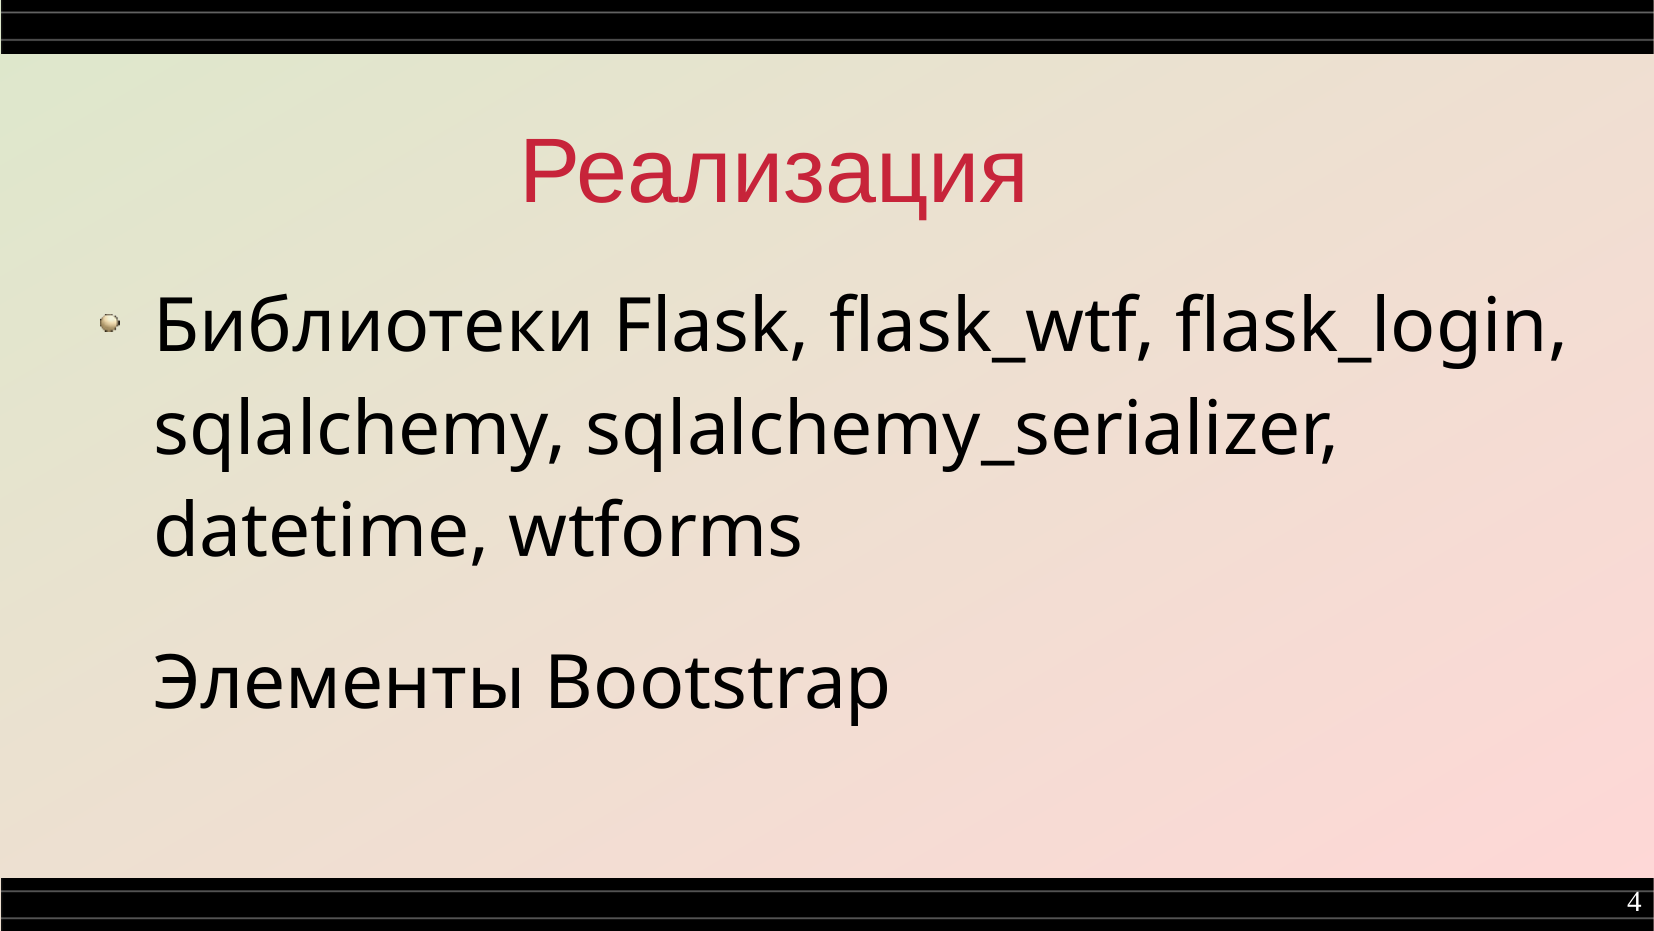

# Реализация
Библиотеки Flask, flask_wtf, flask_login, sqlalchemy, sqlalchemy_serializer, datetime, wtforms
Элементы Bootstrap